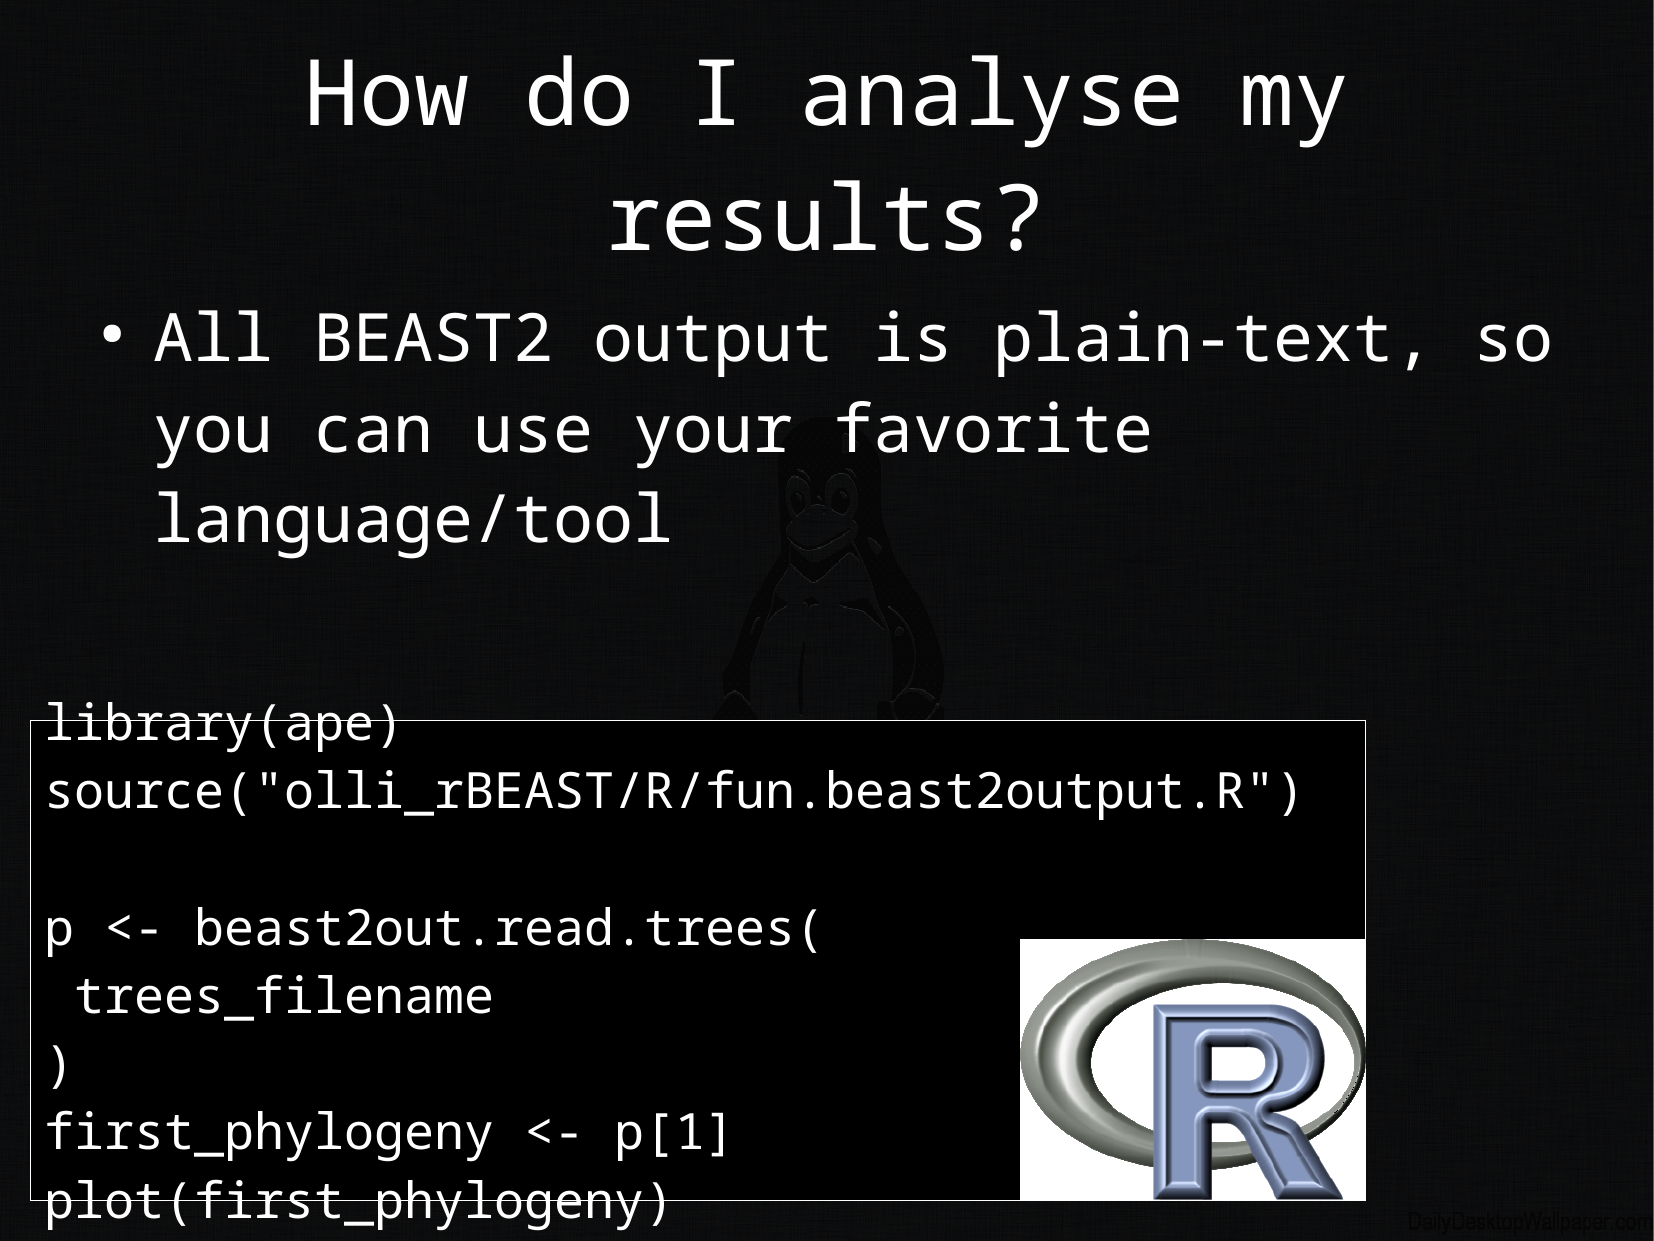

# How do I analyse my results?
All BEAST2 output is plain-text, so you can use your favorite language/tool
library(ape)
source("olli_rBEAST/R/fun.beast2output.R")
p <- beast2out.read.trees(
 trees_filename
)
first_phylogeny <- p[1]
plot(first_phylogeny)